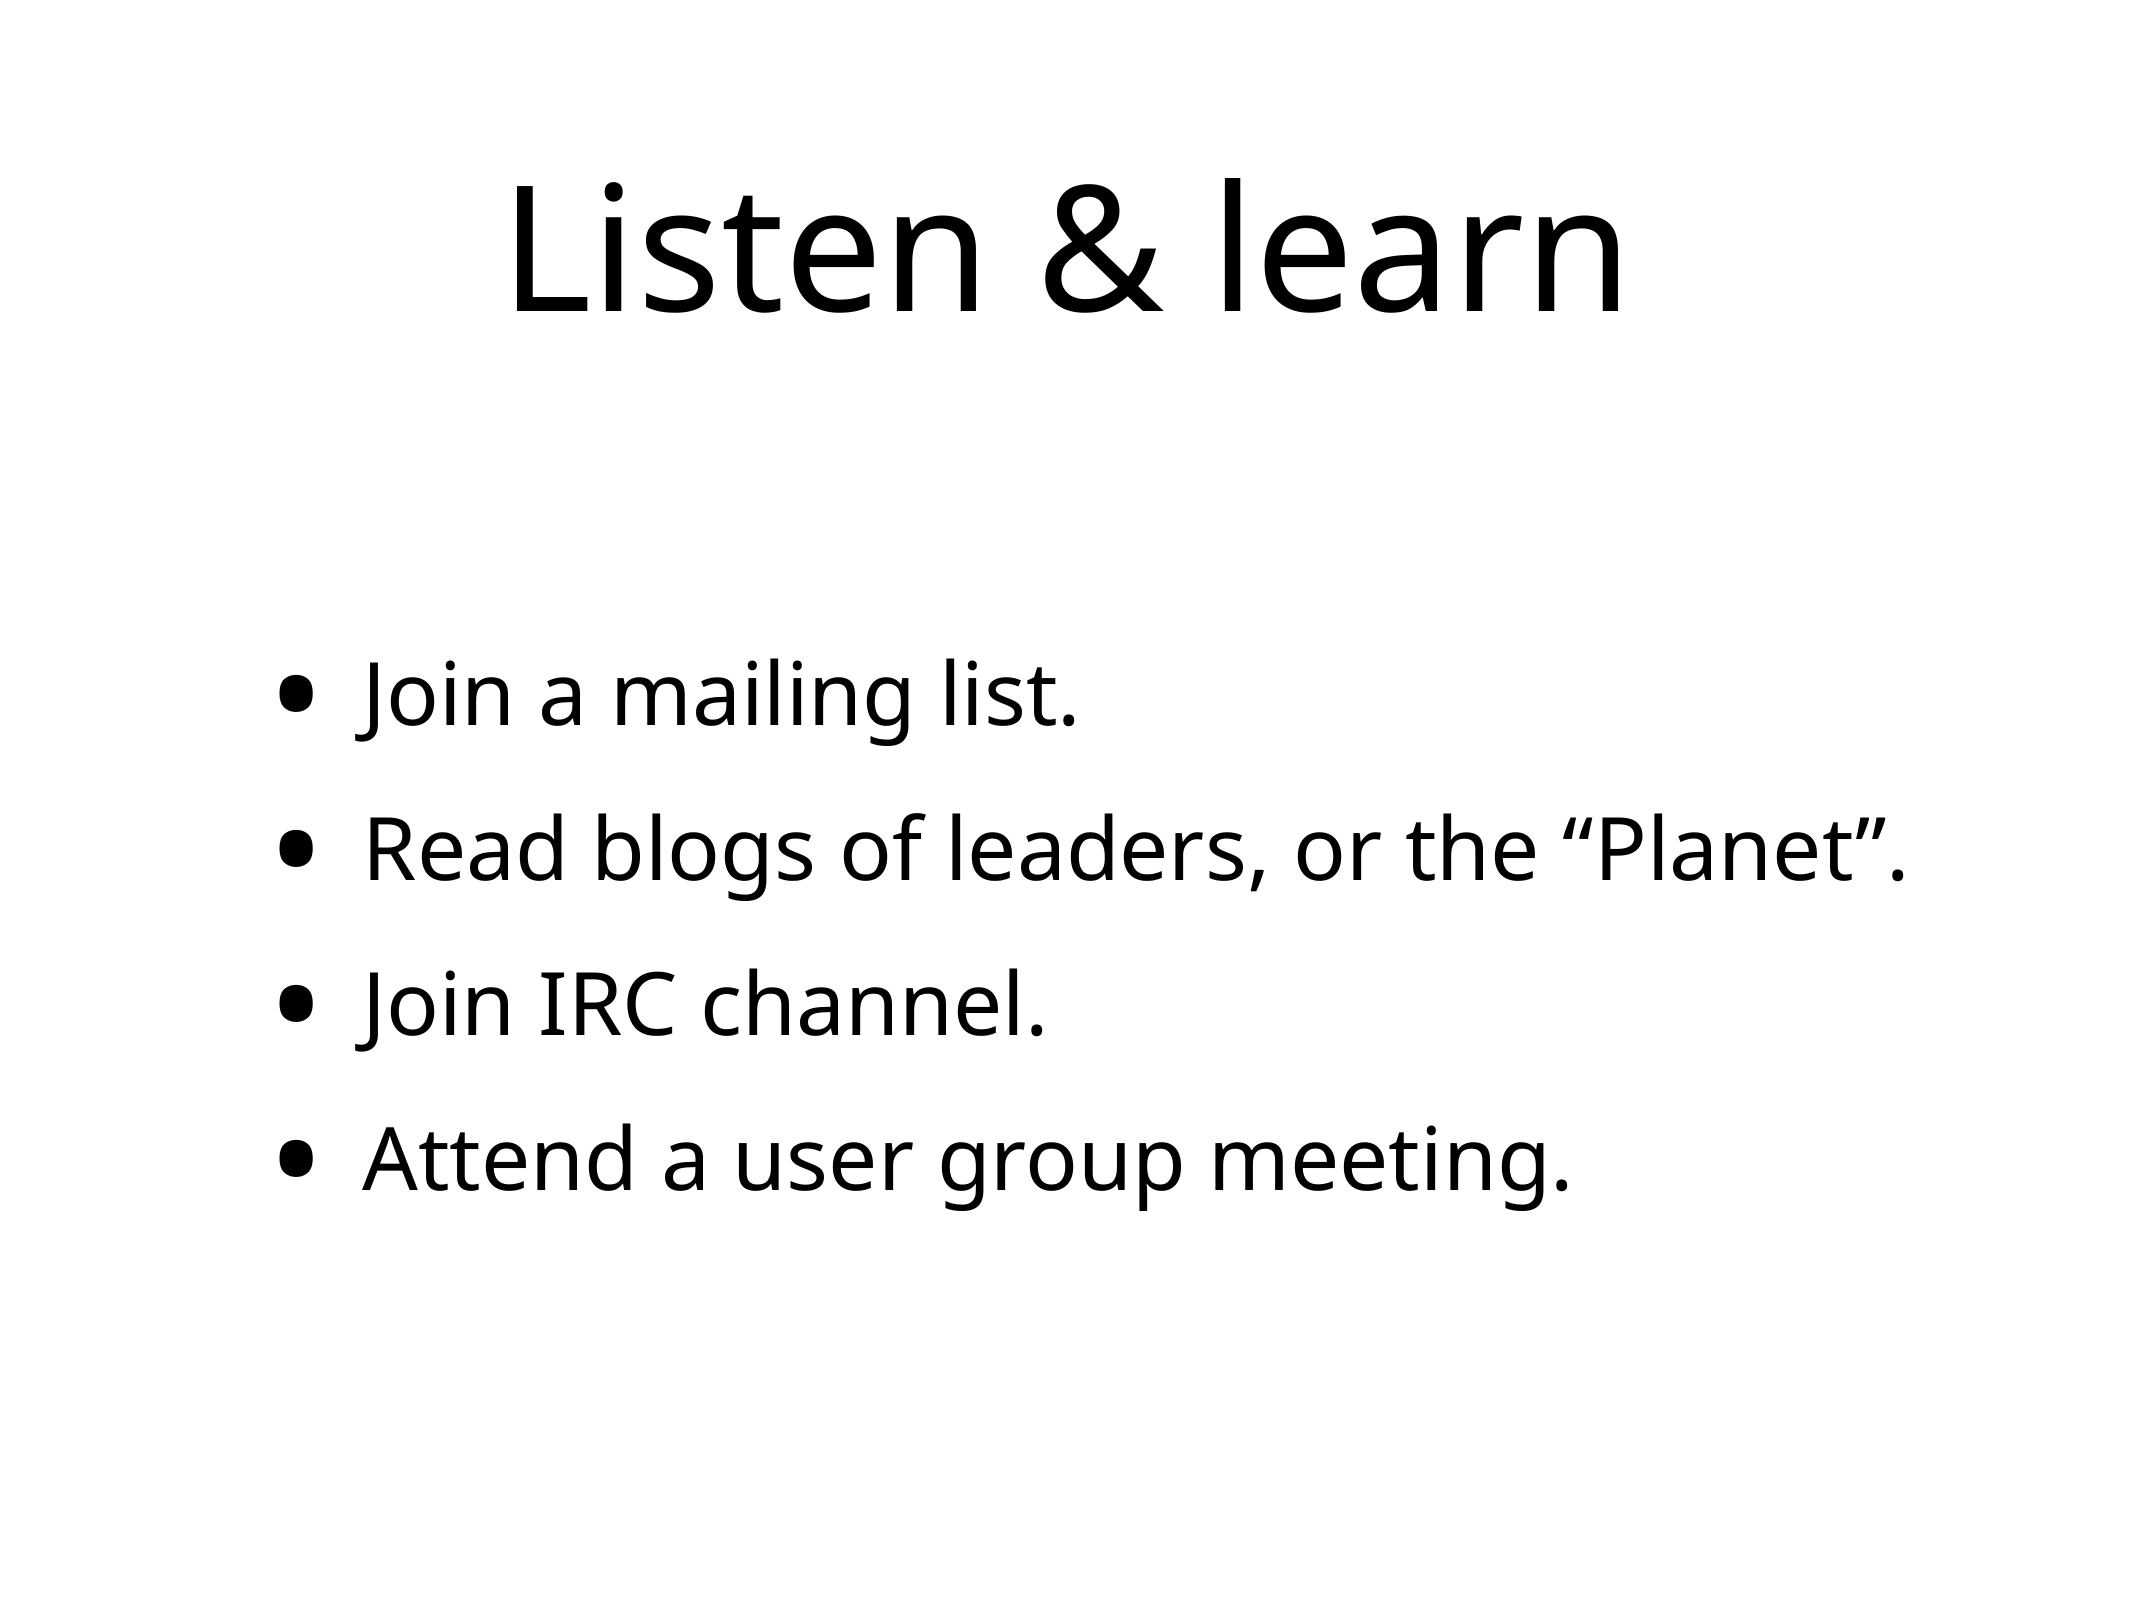

# Listen & learn
Join a mailing list.
Read blogs of leaders, or the “Planet”.
Join IRC channel.
Attend a user group meeting.